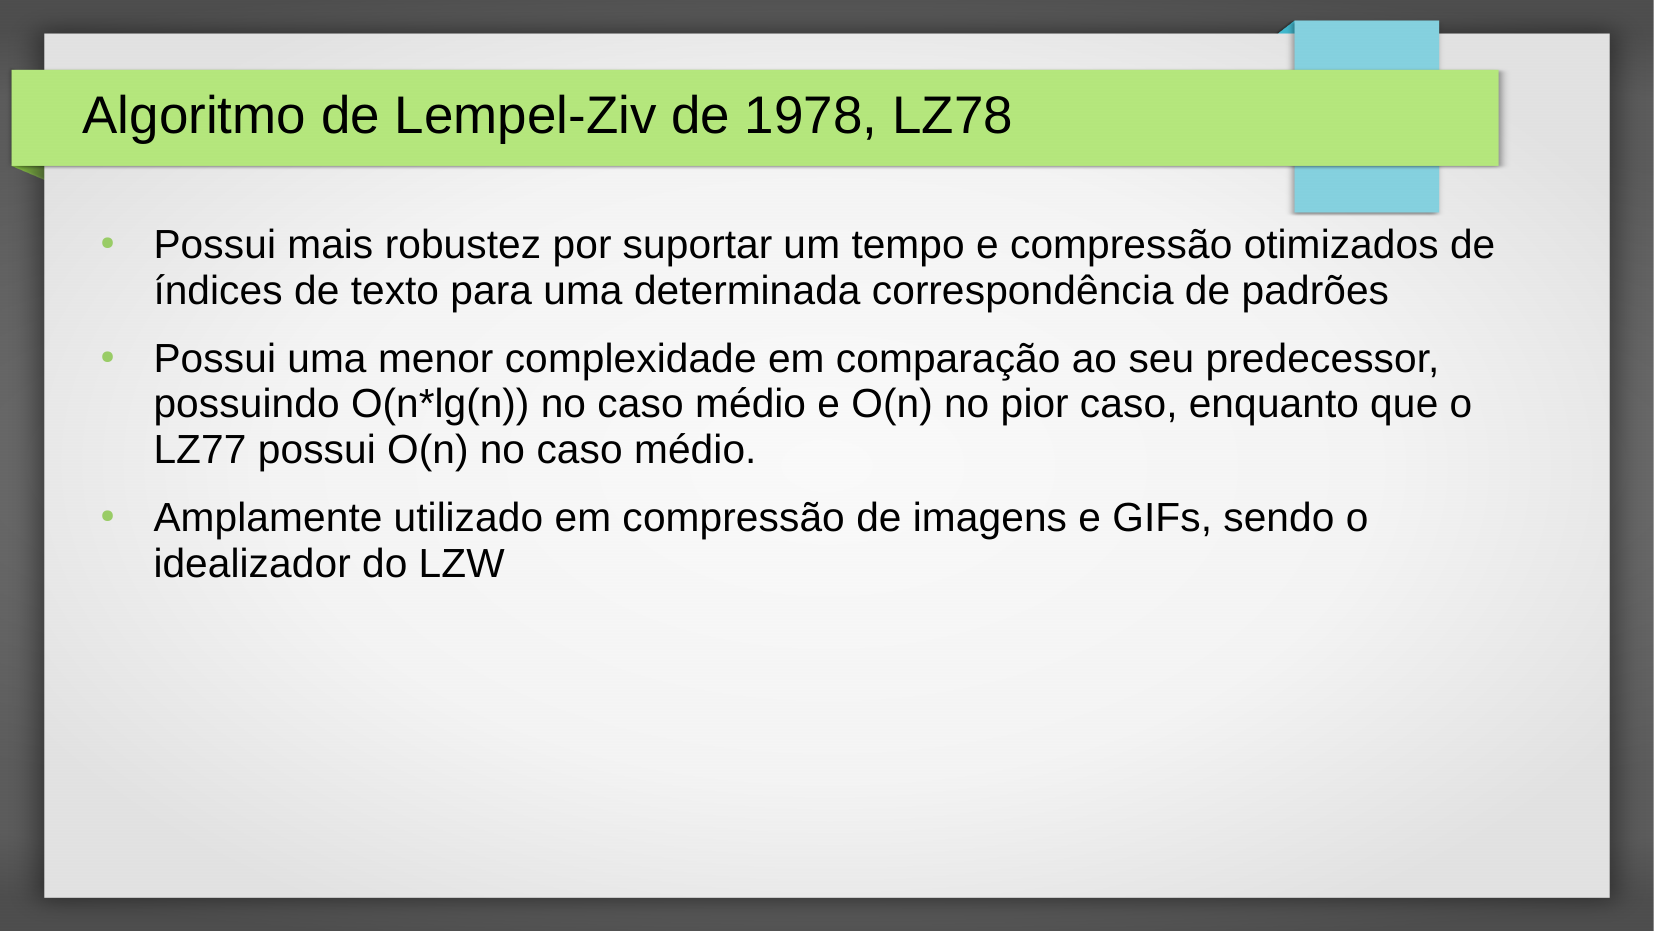

# Algoritmo de Lempel-Ziv de 1978, LZ78
Possui mais robustez por suportar um tempo e compressão otimizados de índices de texto para uma determinada correspondência de padrões
Possui uma menor complexidade em comparação ao seu predecessor, possuindo O(n*lg(n)) no caso médio e O(n) no pior caso, enquanto que o LZ77 possui O(n) no caso médio.
Amplamente utilizado em compressão de imagens e GIFs, sendo o idealizador do LZW